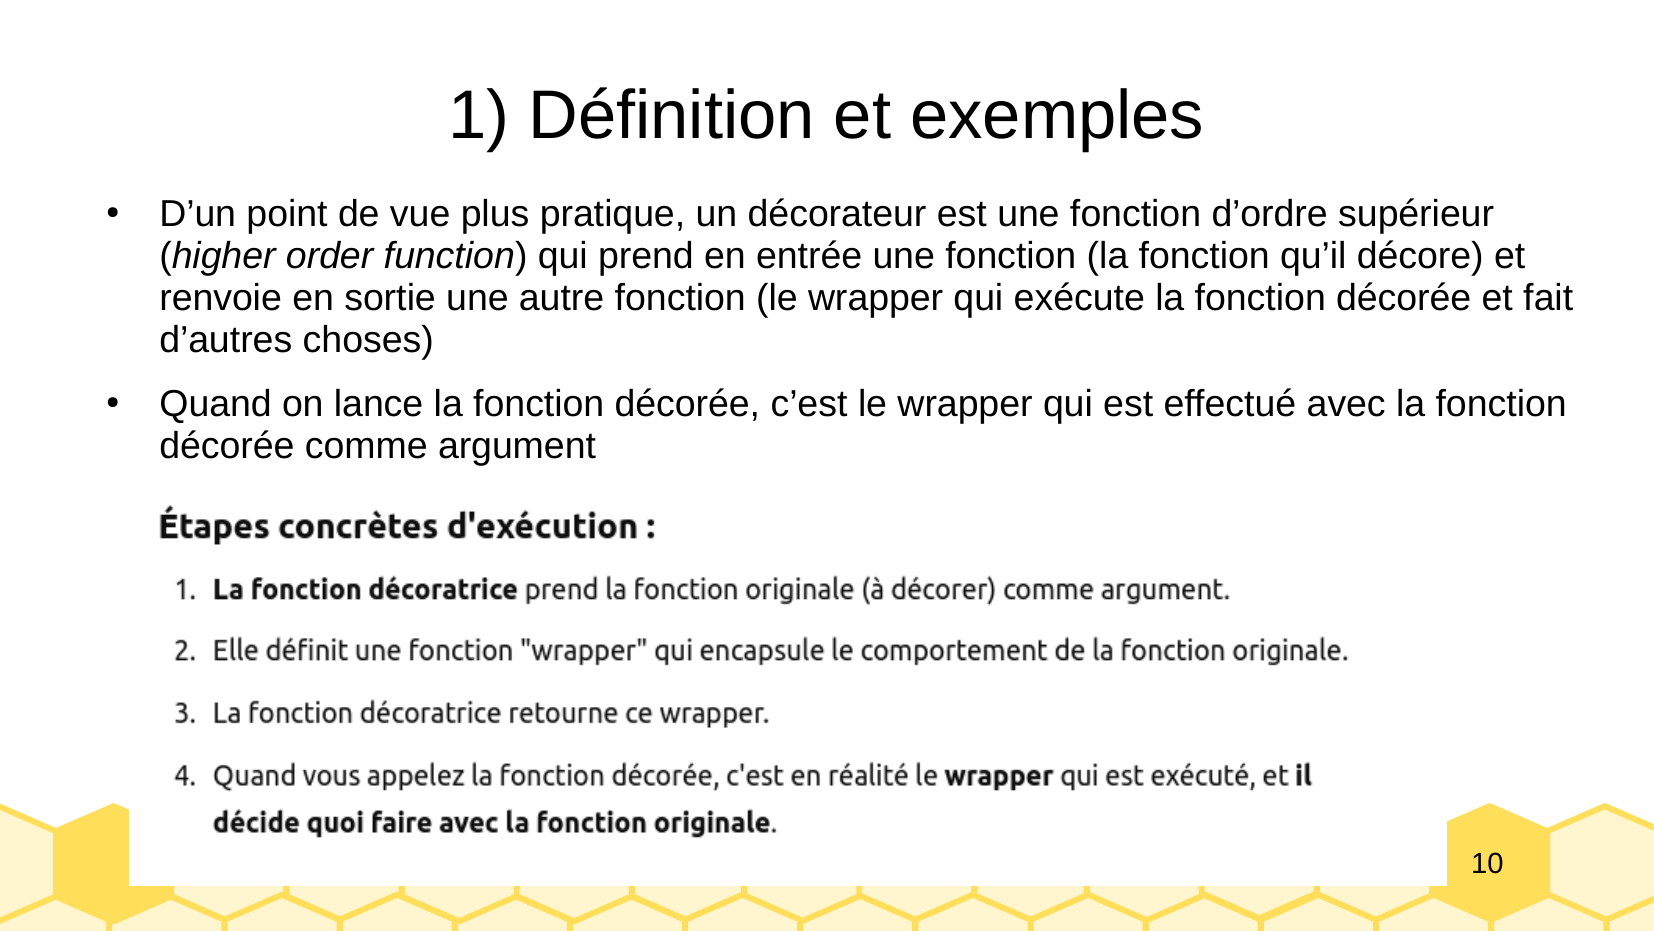

# 1) Définition et exemples
D’un point de vue plus pratique, un décorateur est une fonction d’ordre supérieur (higher order function) qui prend en entrée une fonction (la fonction qu’il décore) et renvoie en sortie une autre fonction (le wrapper qui exécute la fonction décorée et fait d’autres choses)
Quand on lance la fonction décorée, c’est le wrapper qui est effectué avec la fonction décorée comme argument